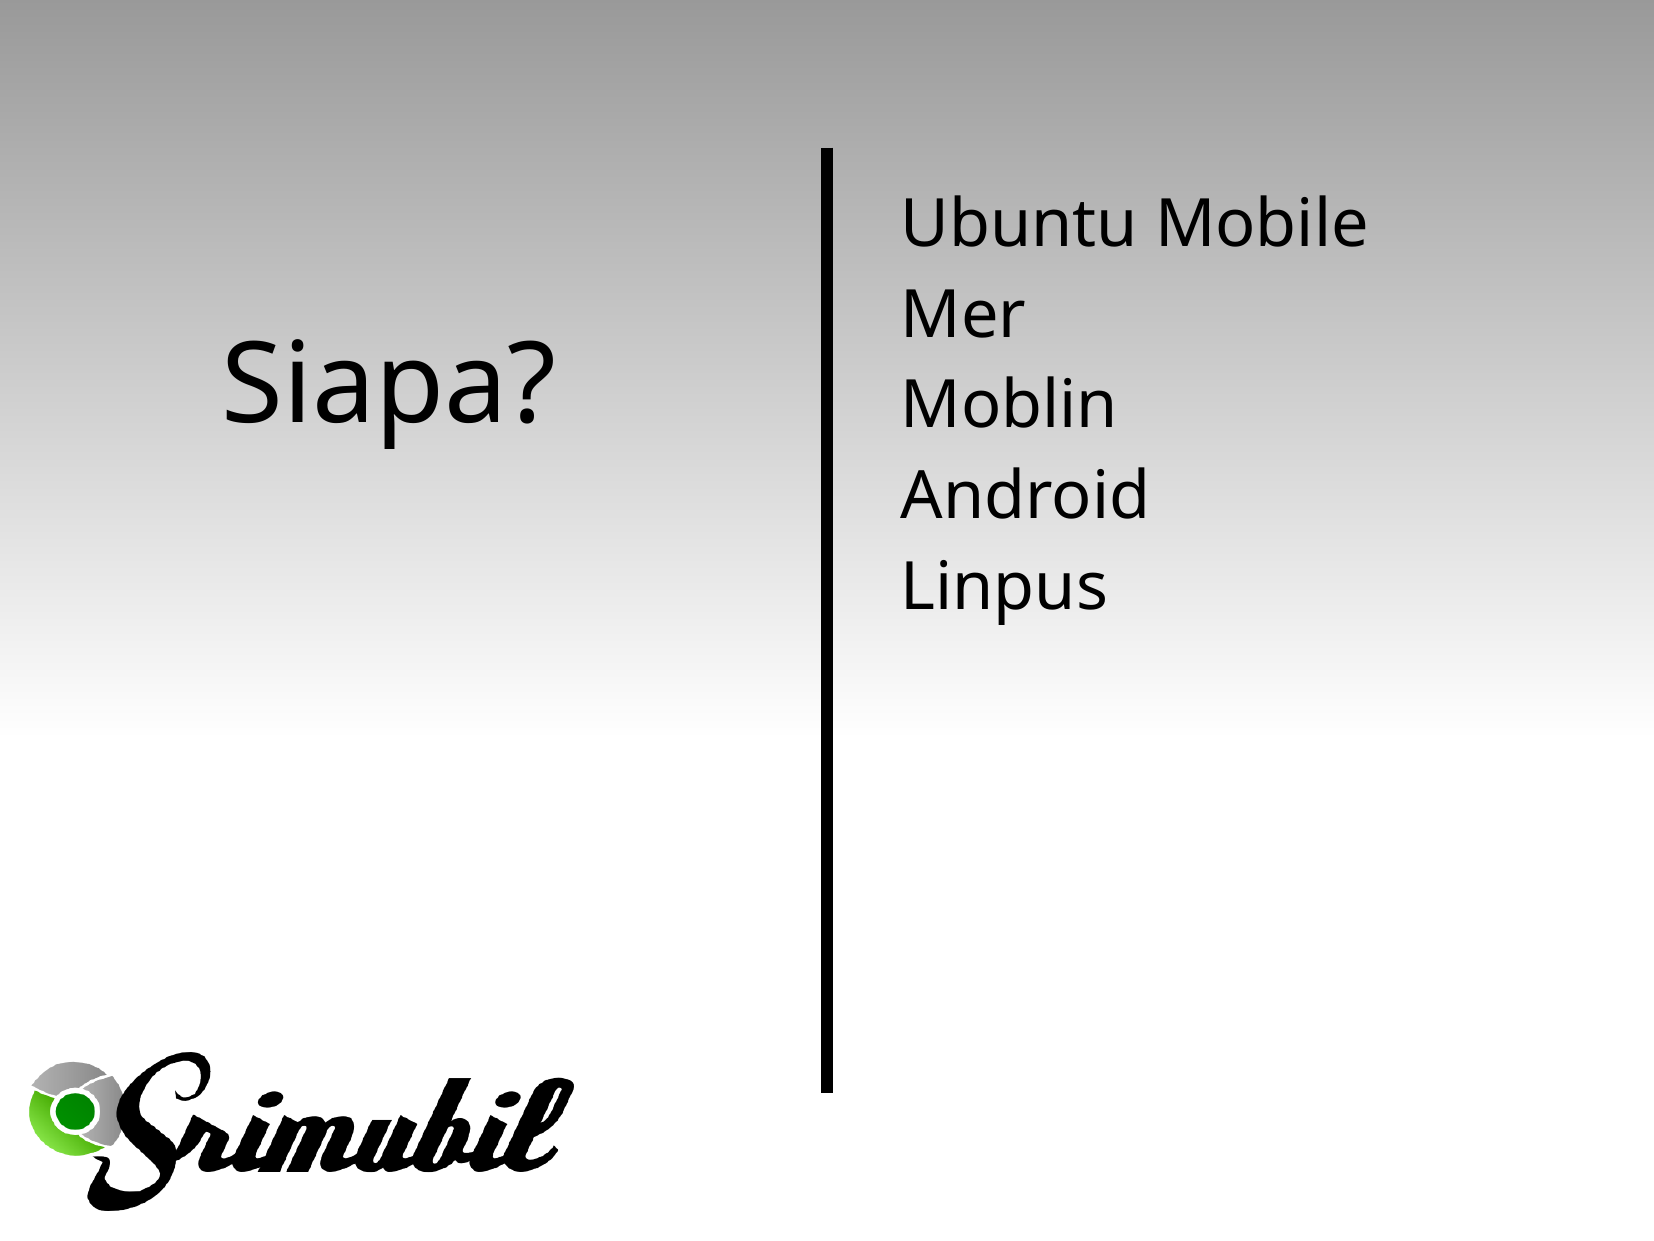

Ubuntu Mobile
Mer
Moblin
Android
Linpus
Siapa?